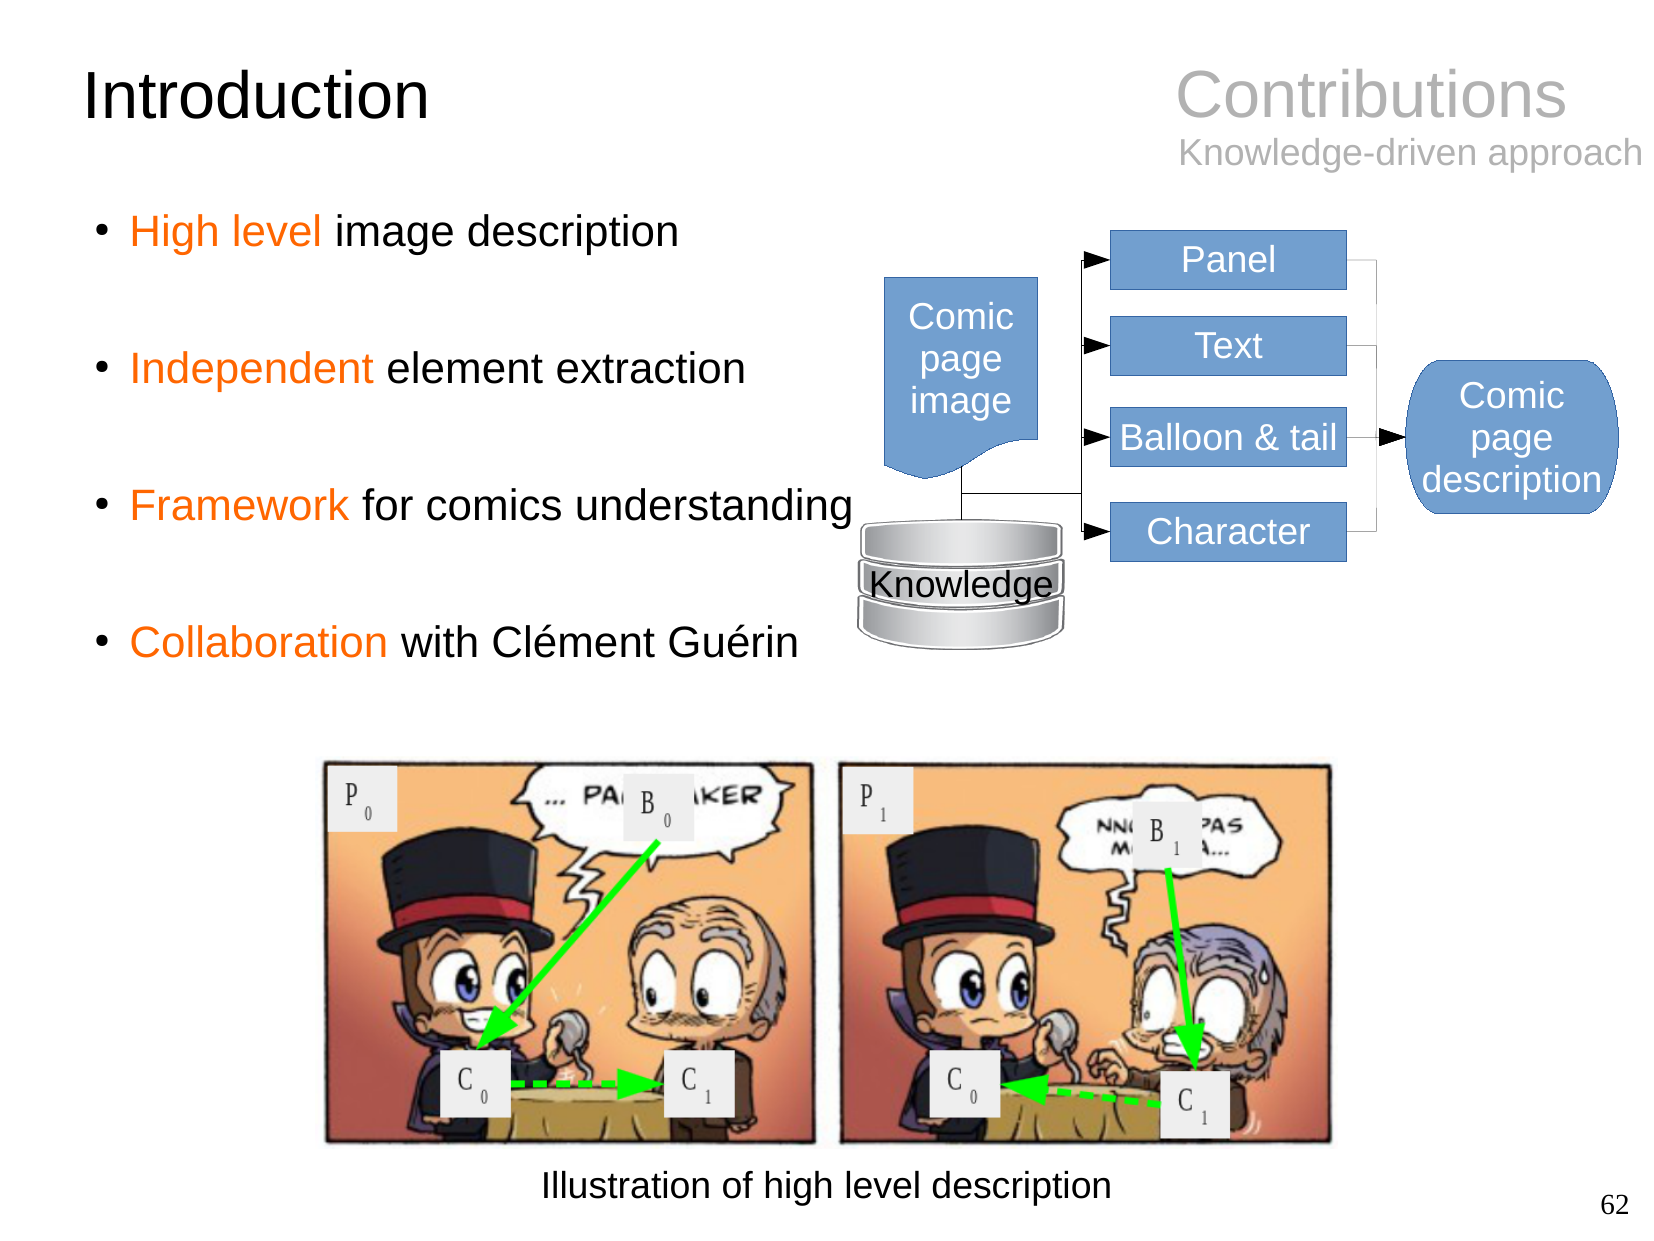

# Introduction
High level image description
Independent element extraction
Framework for comics understanding
Collaboration with Clément Guérin
Panel
Comic
page
image
Text
Comic
page
description
Balloon & tail
Character
Knowledge
Illustration of high level description
62